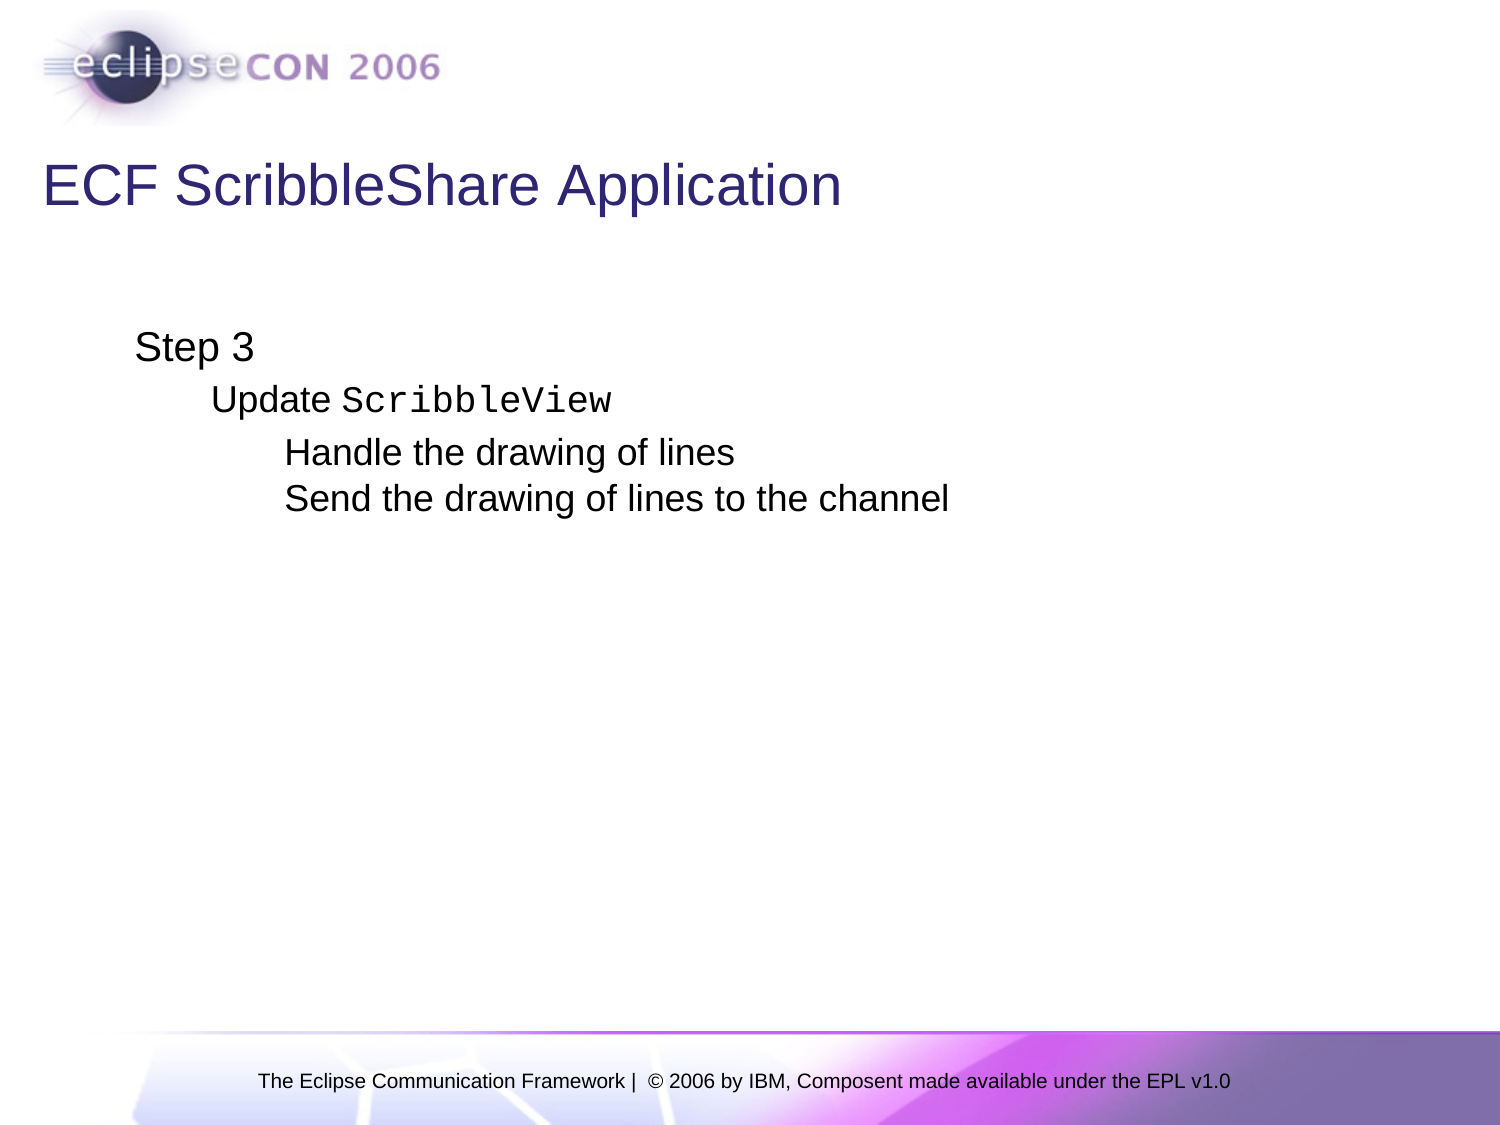

# ECF ScribbleShare Application
Step 3
Update ScribbleView
Handle the drawing of lines
Send the drawing of lines to the channel